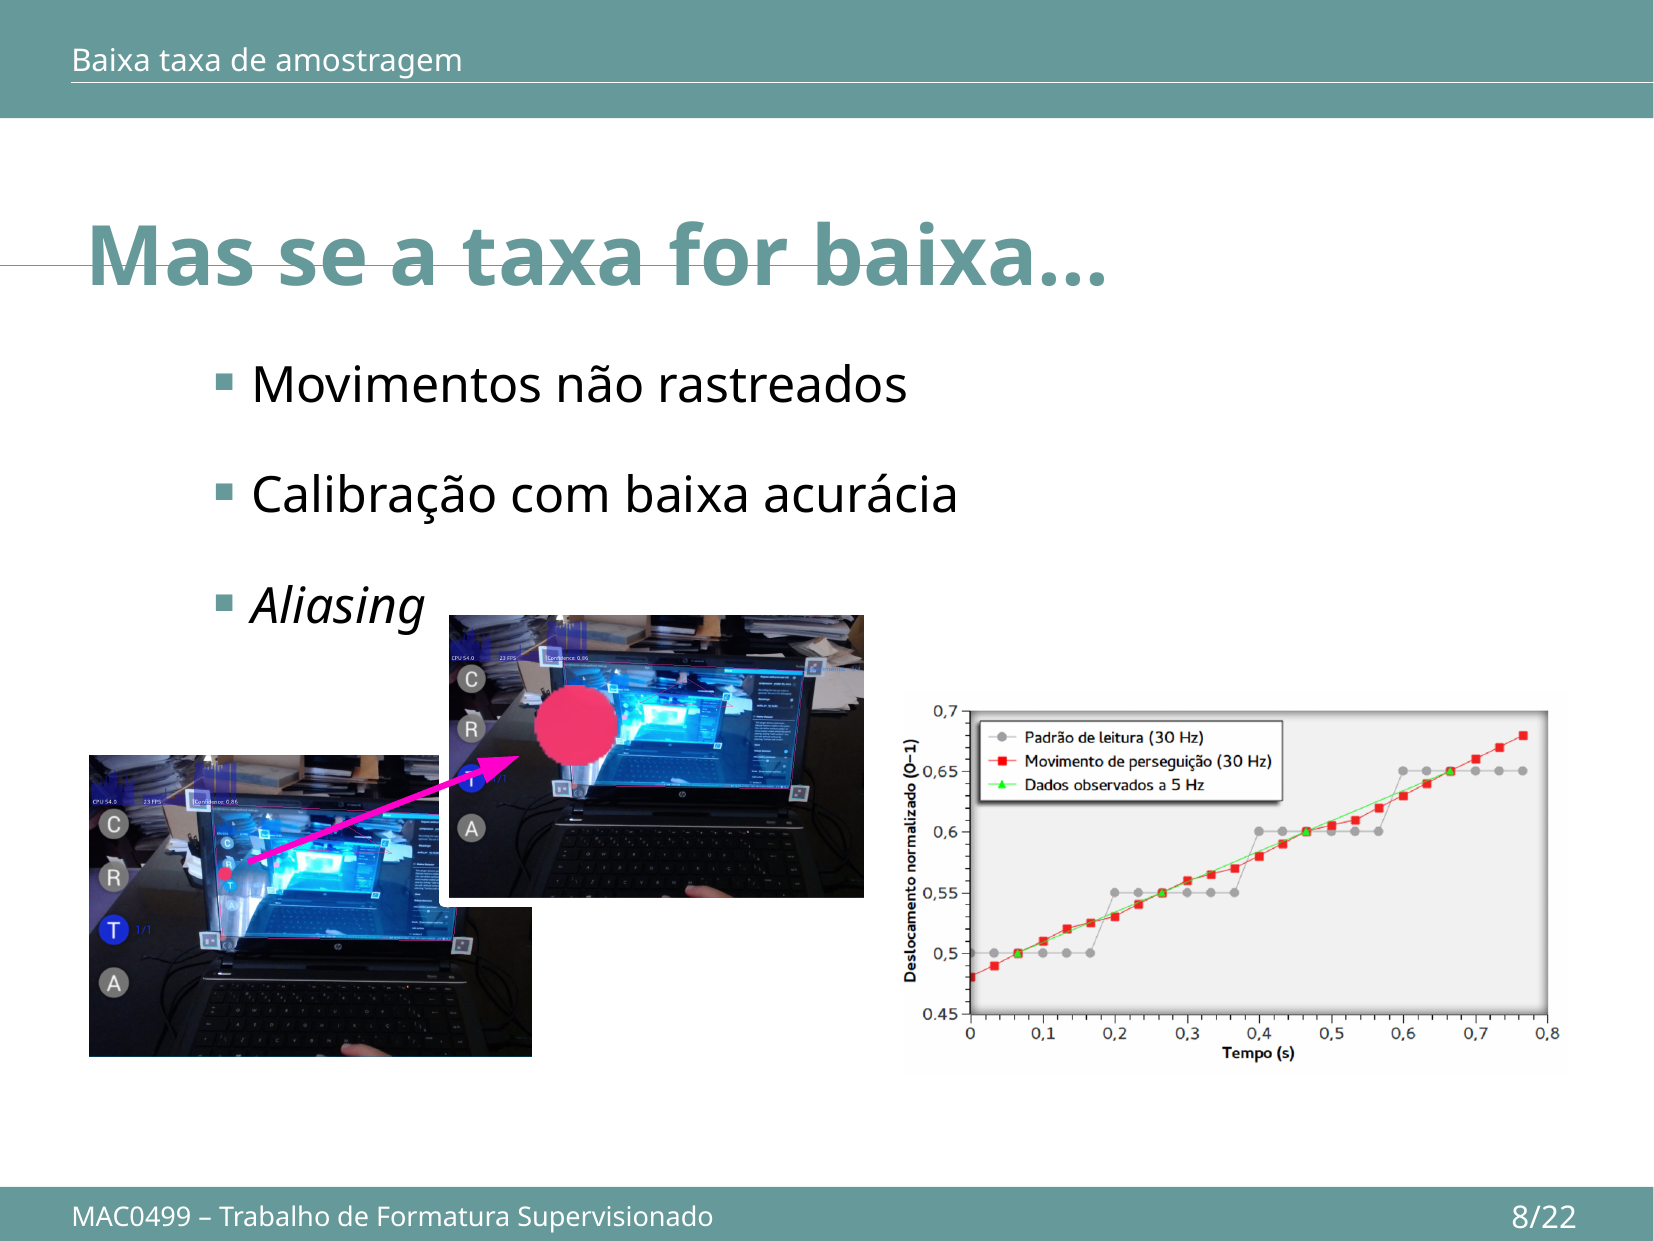

# Baixa taxa de amostragem
Mas se a taxa for baixa...
Movimentos não rastreados
Calibração com baixa acurácia
Aliasing
MAC0499 – Trabalho de Formatura Supervisionado
8/22